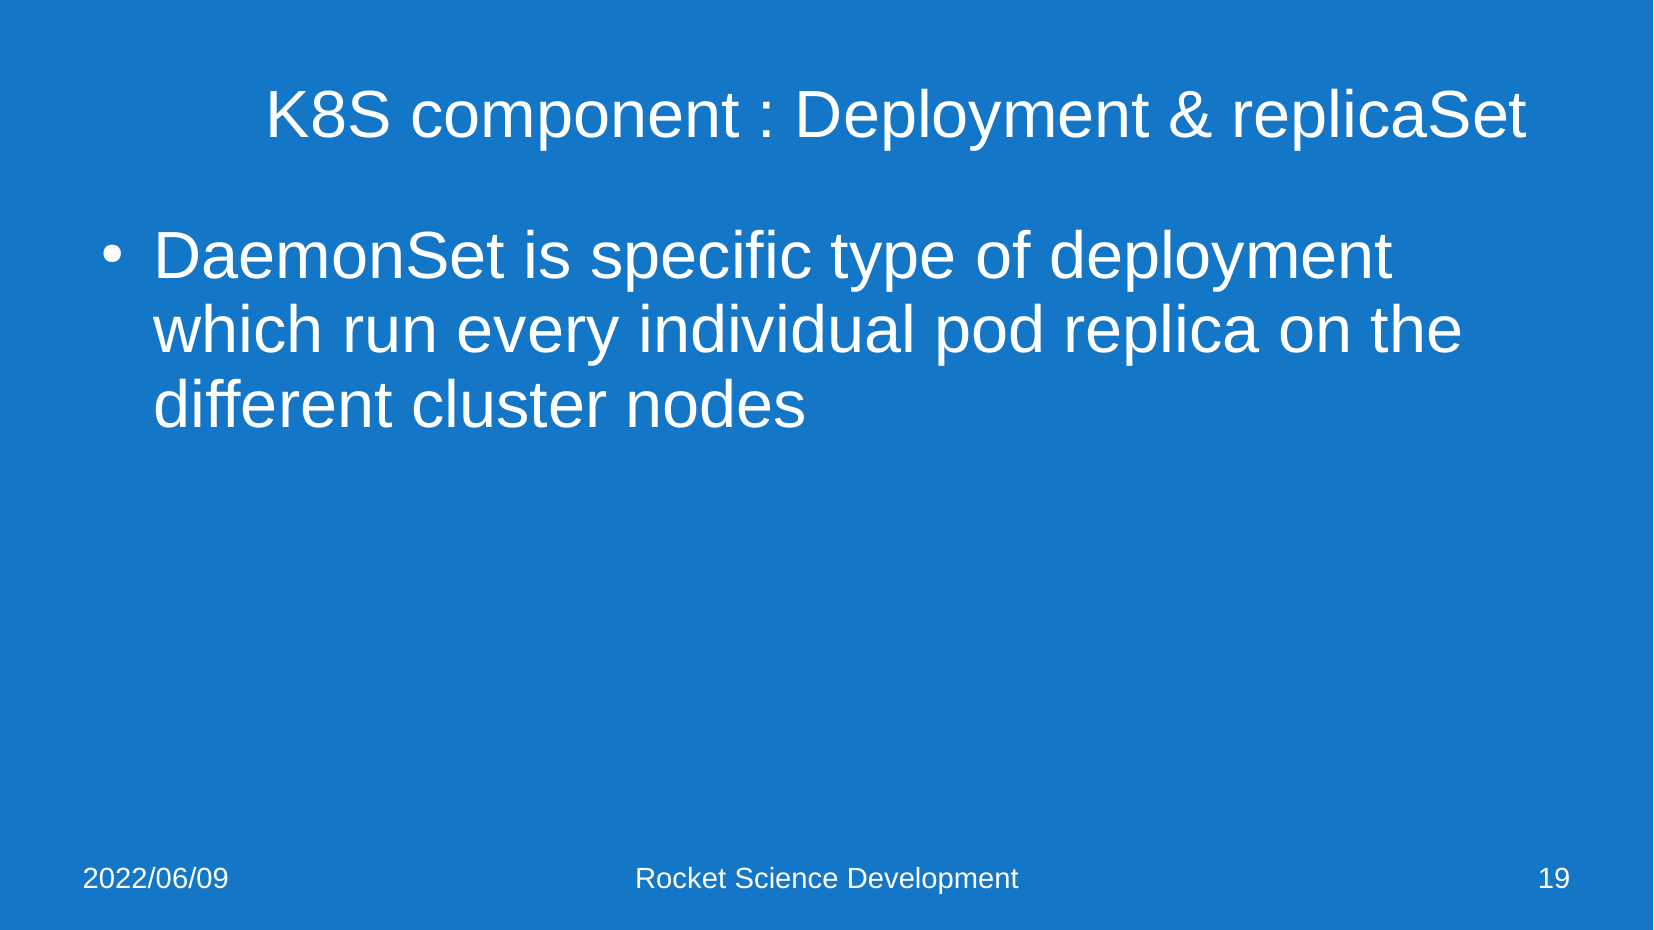

# K8S component : Deployment & replicaSet
DaemonSet is specific type of deployment which run every individual pod replica on the different cluster nodes
2022/06/09
Rocket Science Development
19